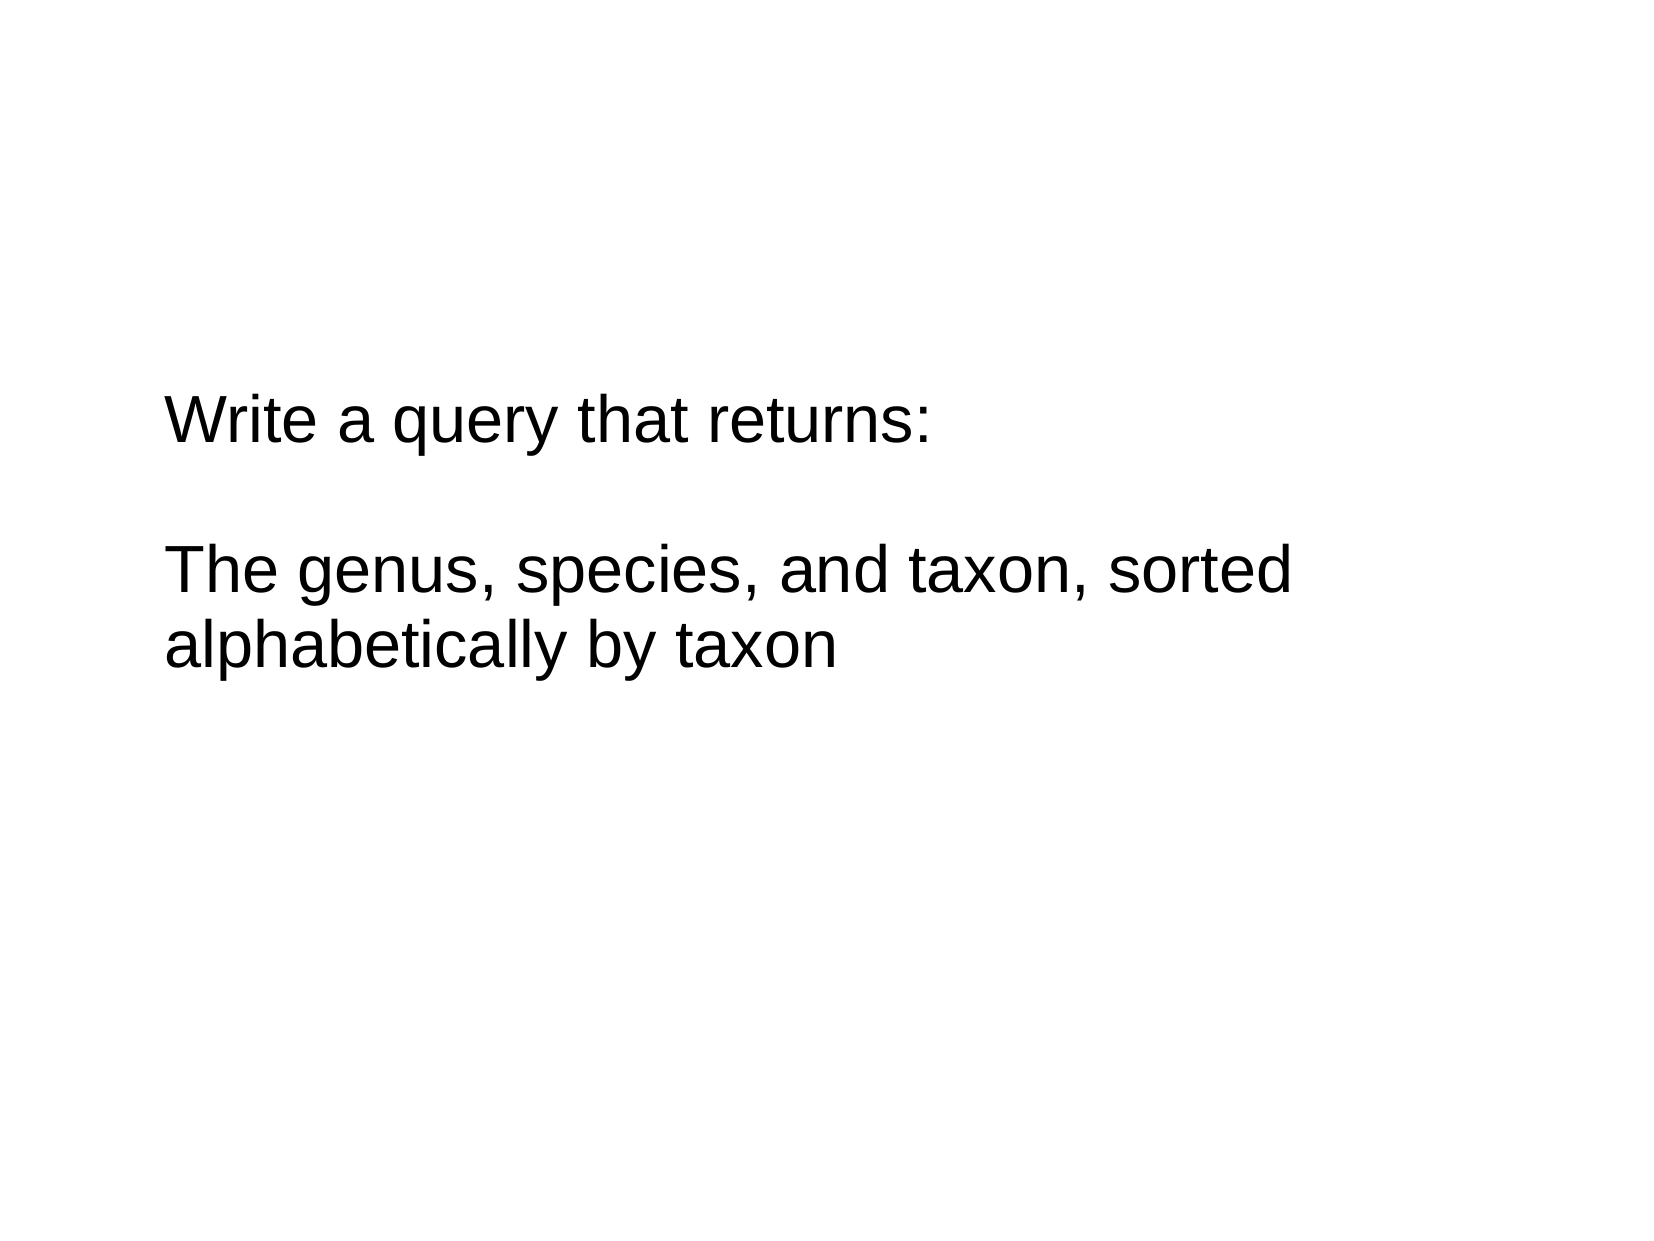

Write a query that returns:
The genus, species, and taxon, sorted alphabetically by taxon